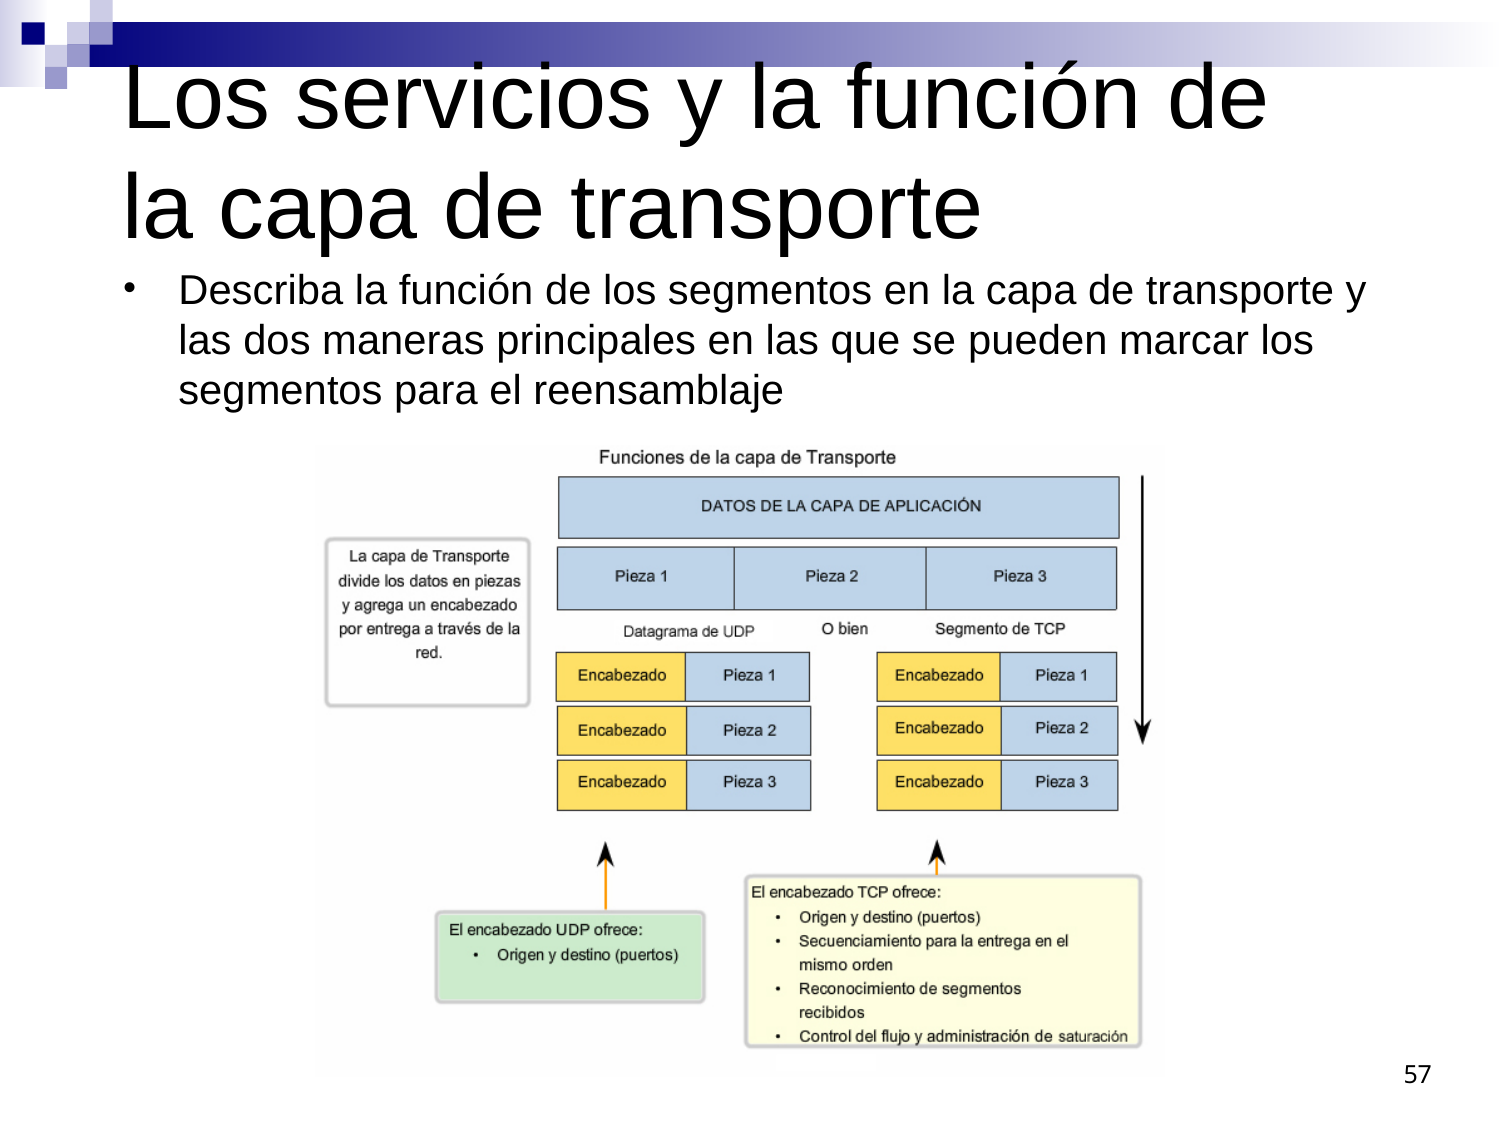

Los servicios y la función de la capa de transporte
Describa la función de los segmentos en la capa de transporte y las dos maneras principales en las que se pueden marcar los segmentos para el reensamblaje